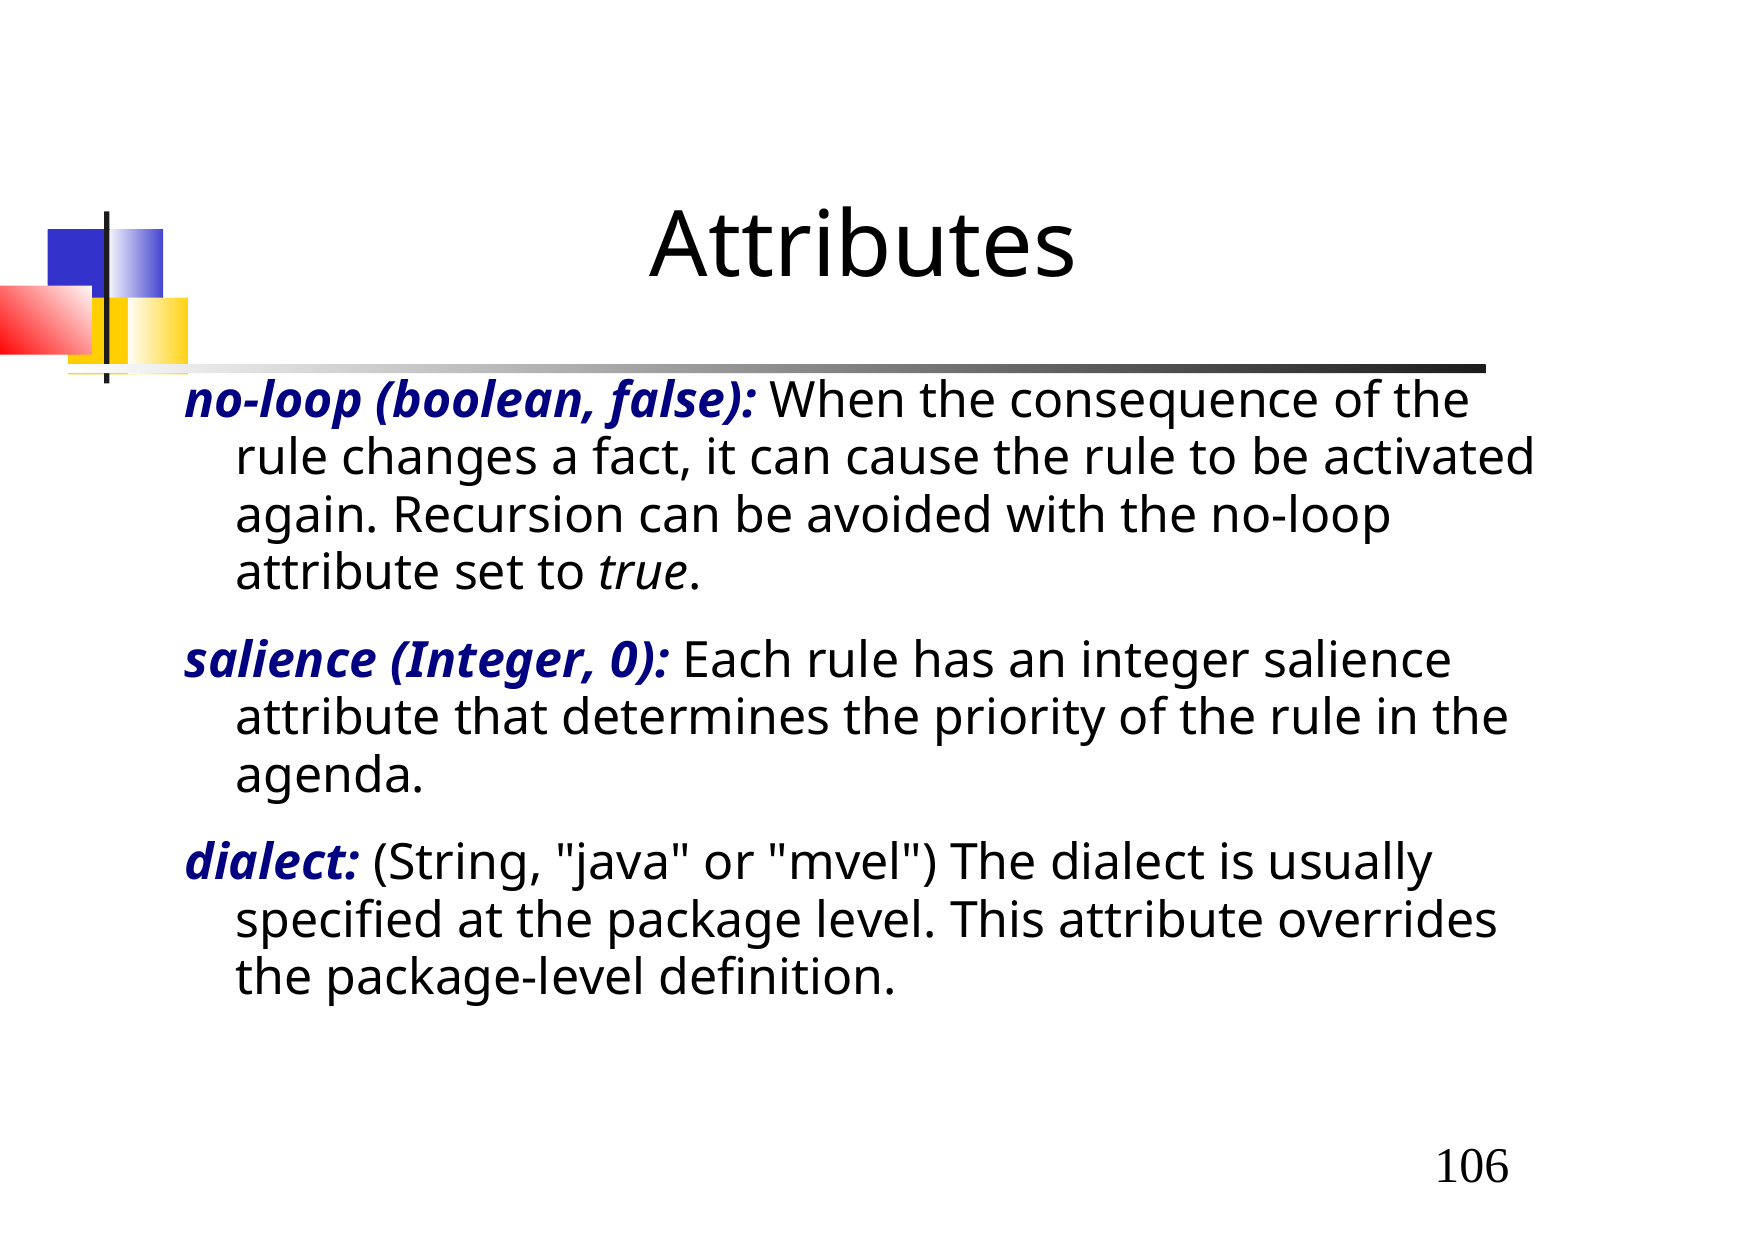

# Attributes
no-loop (boolean, false): When the consequence of the rule changes a fact, it can cause the rule to be activated again. Recursion can be avoided with the no-loop attribute set to true.
salience (Integer, 0): Each rule has an integer salience attribute that determines the priority of the rule in the agenda.
dialect: (String, "java" or "mvel") The dialect is usually specified at the package level. This attribute overrides the package-level definition.